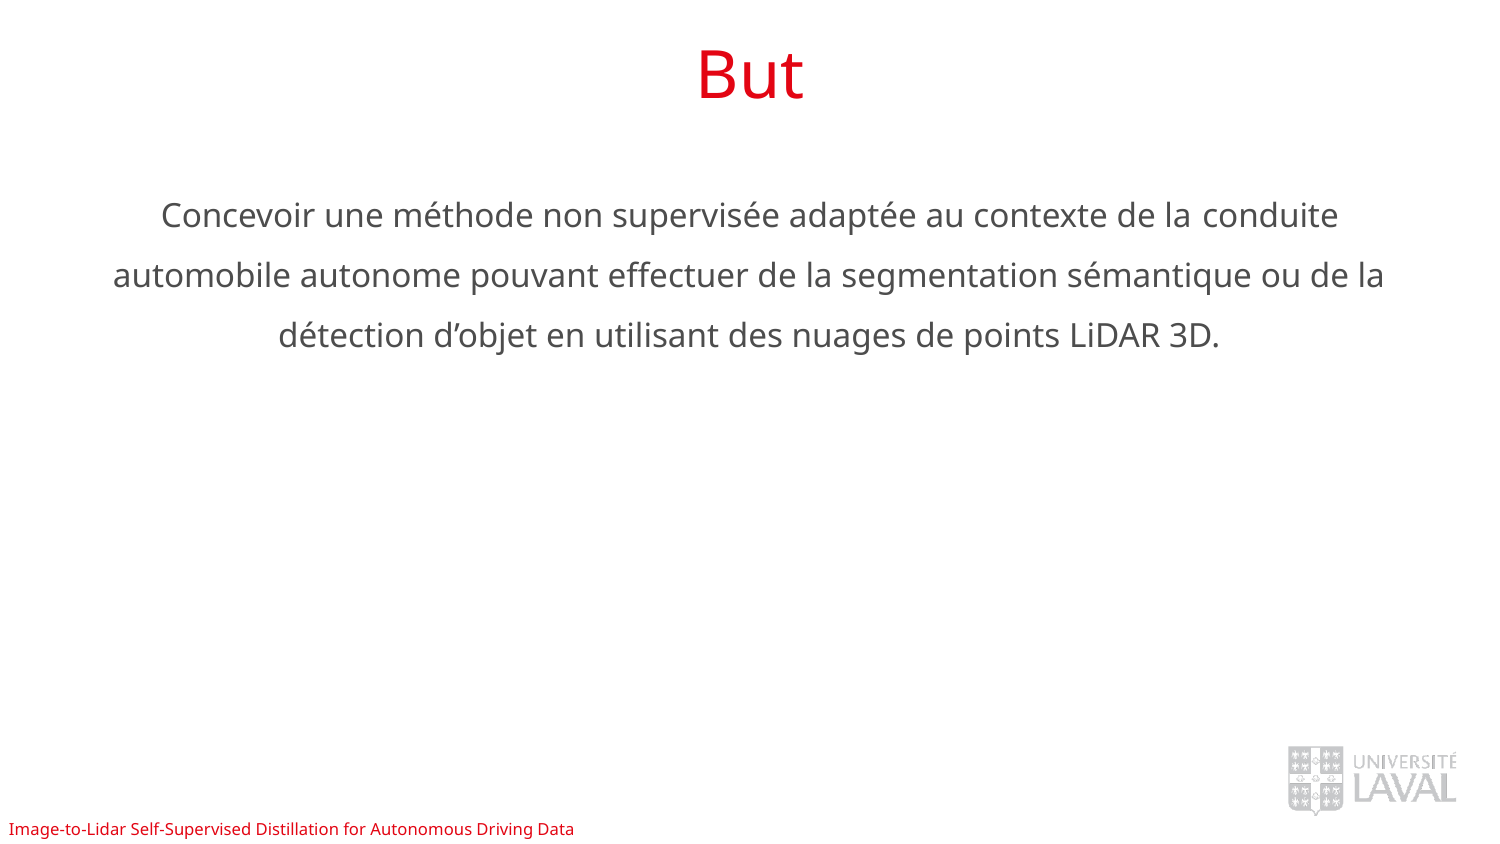

But
Concevoir une méthode non supervisée adaptée au contexte de la conduite automobile autonome pouvant effectuer de la segmentation sémantique ou de la détection d’objet en utilisant des nuages de points LiDAR 3D.
# Image-to-Lidar Self-Supervised Distillation for Autonomous Driving Data